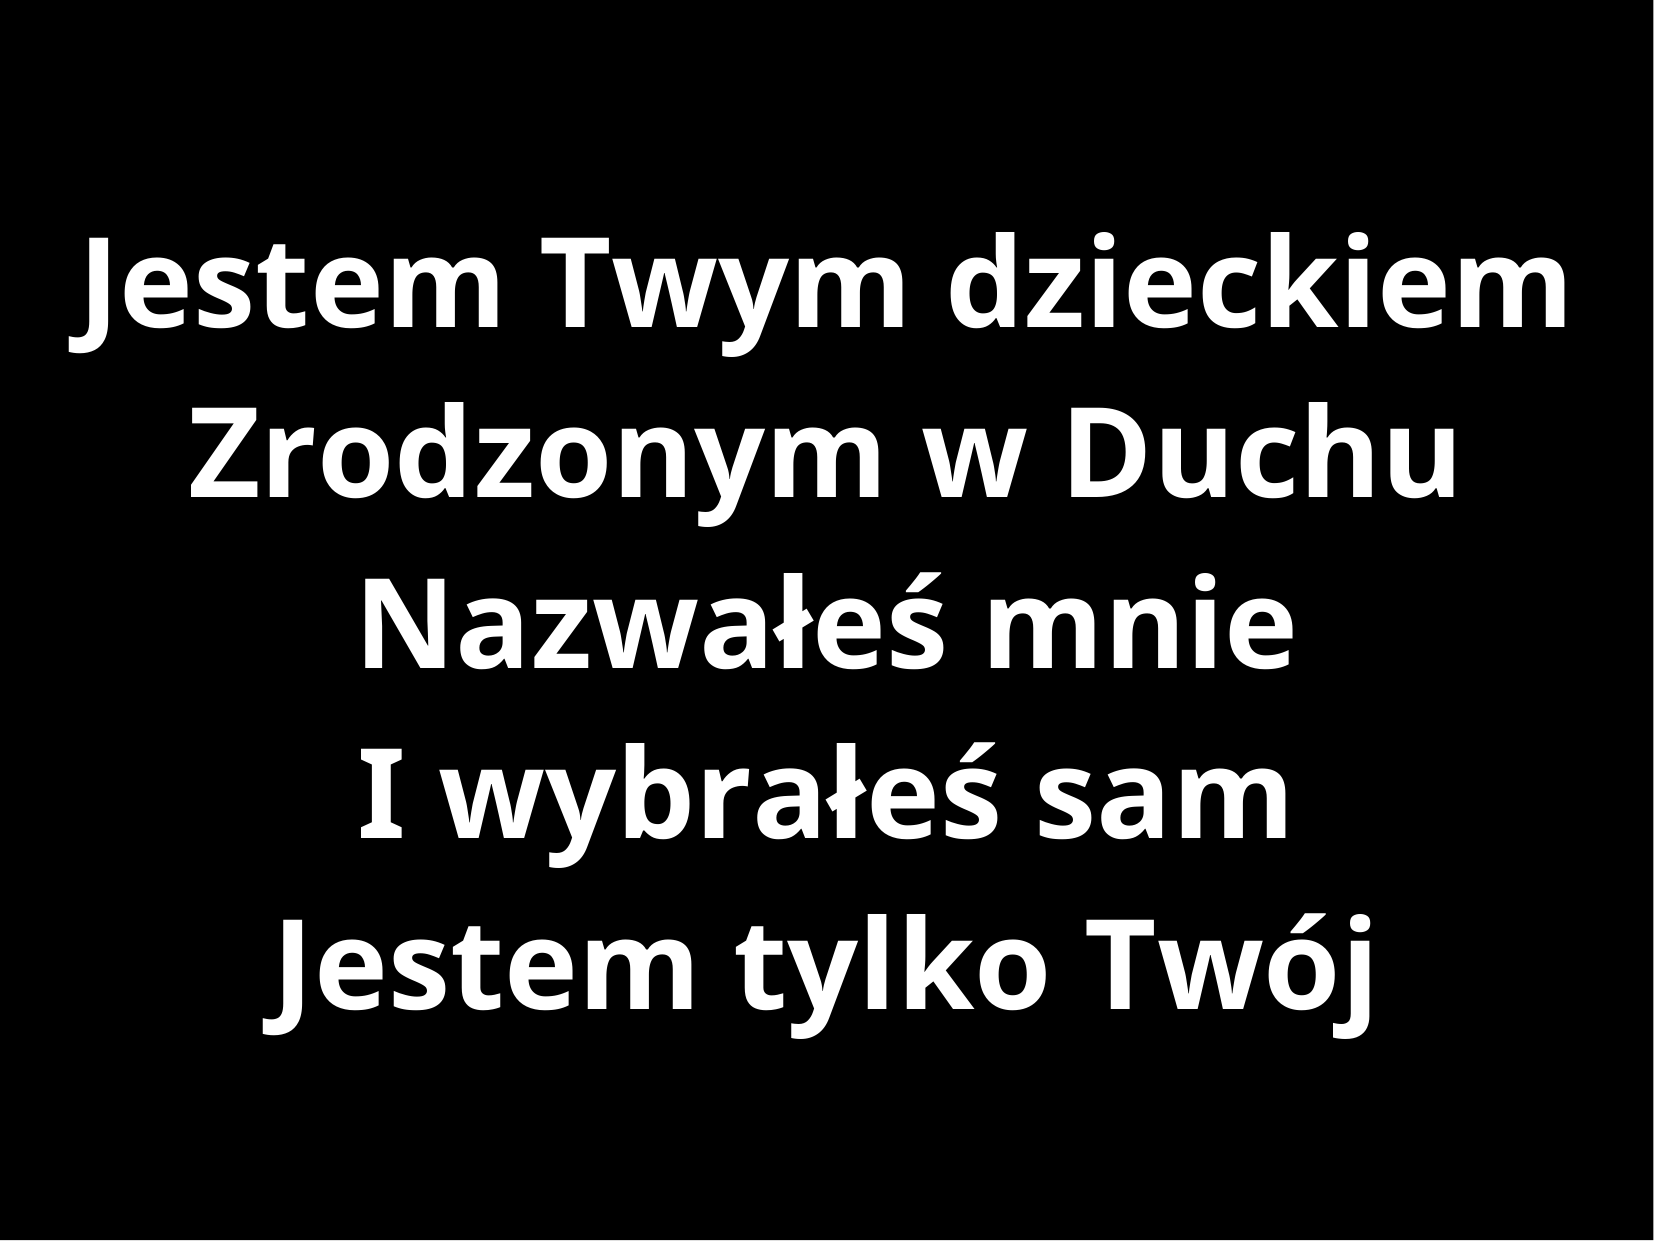

# Jestem Twym dzieckiem Zrodzonym w Duchu Nazwałeś mnie I wybrałeś sam Jestem tylko Twój